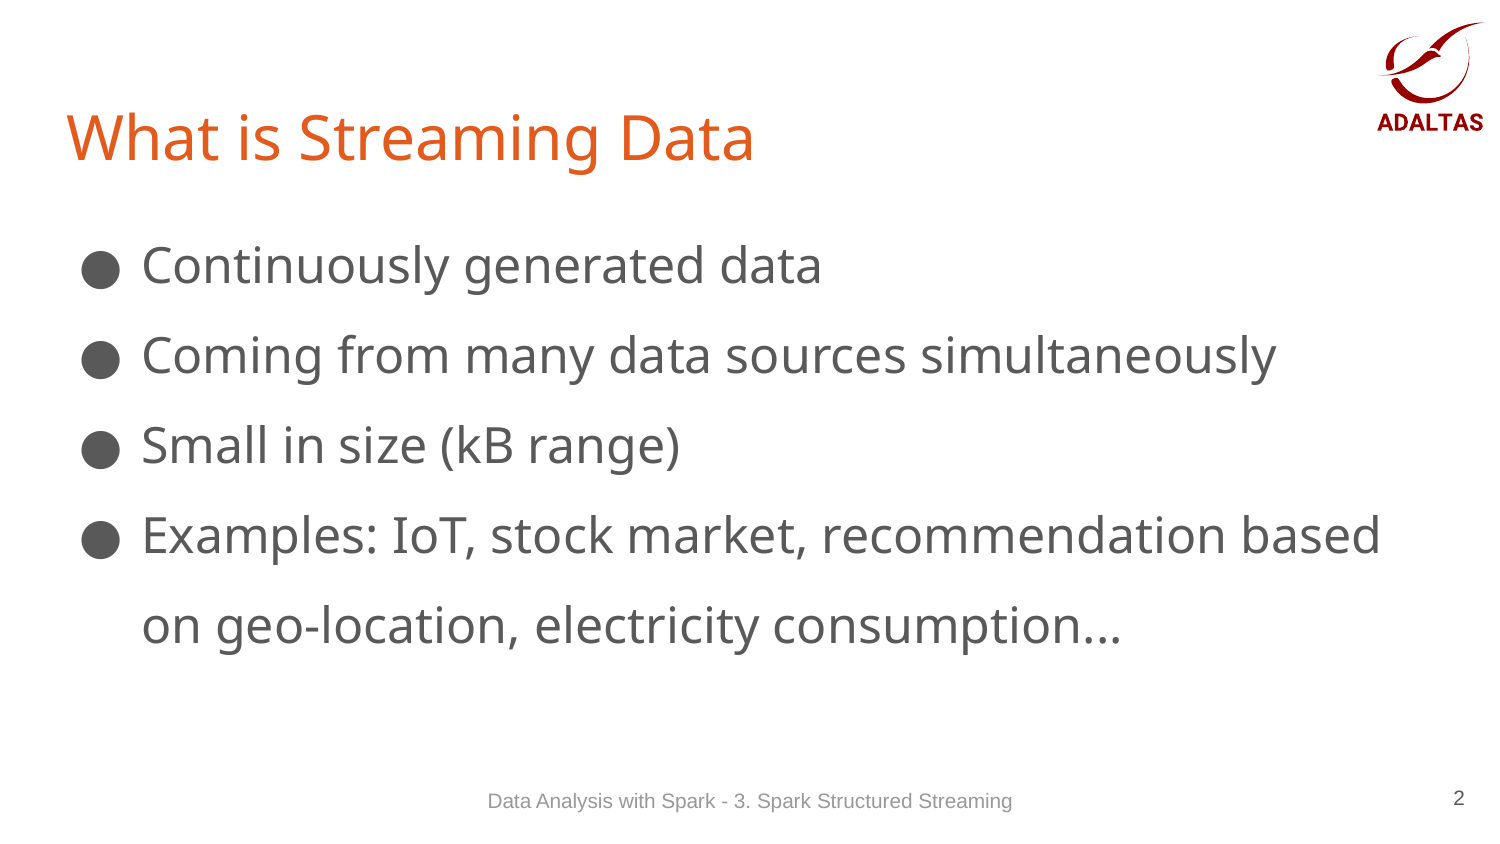

What is Streaming Data
# Continuously generated data
Coming from many data sources simultaneously
Small in size (kB range)
Examples: IoT, stock market, recommendation based on geo-location, electricity consumption...
Data Analysis with Spark - 3. Spark Structured Streaming